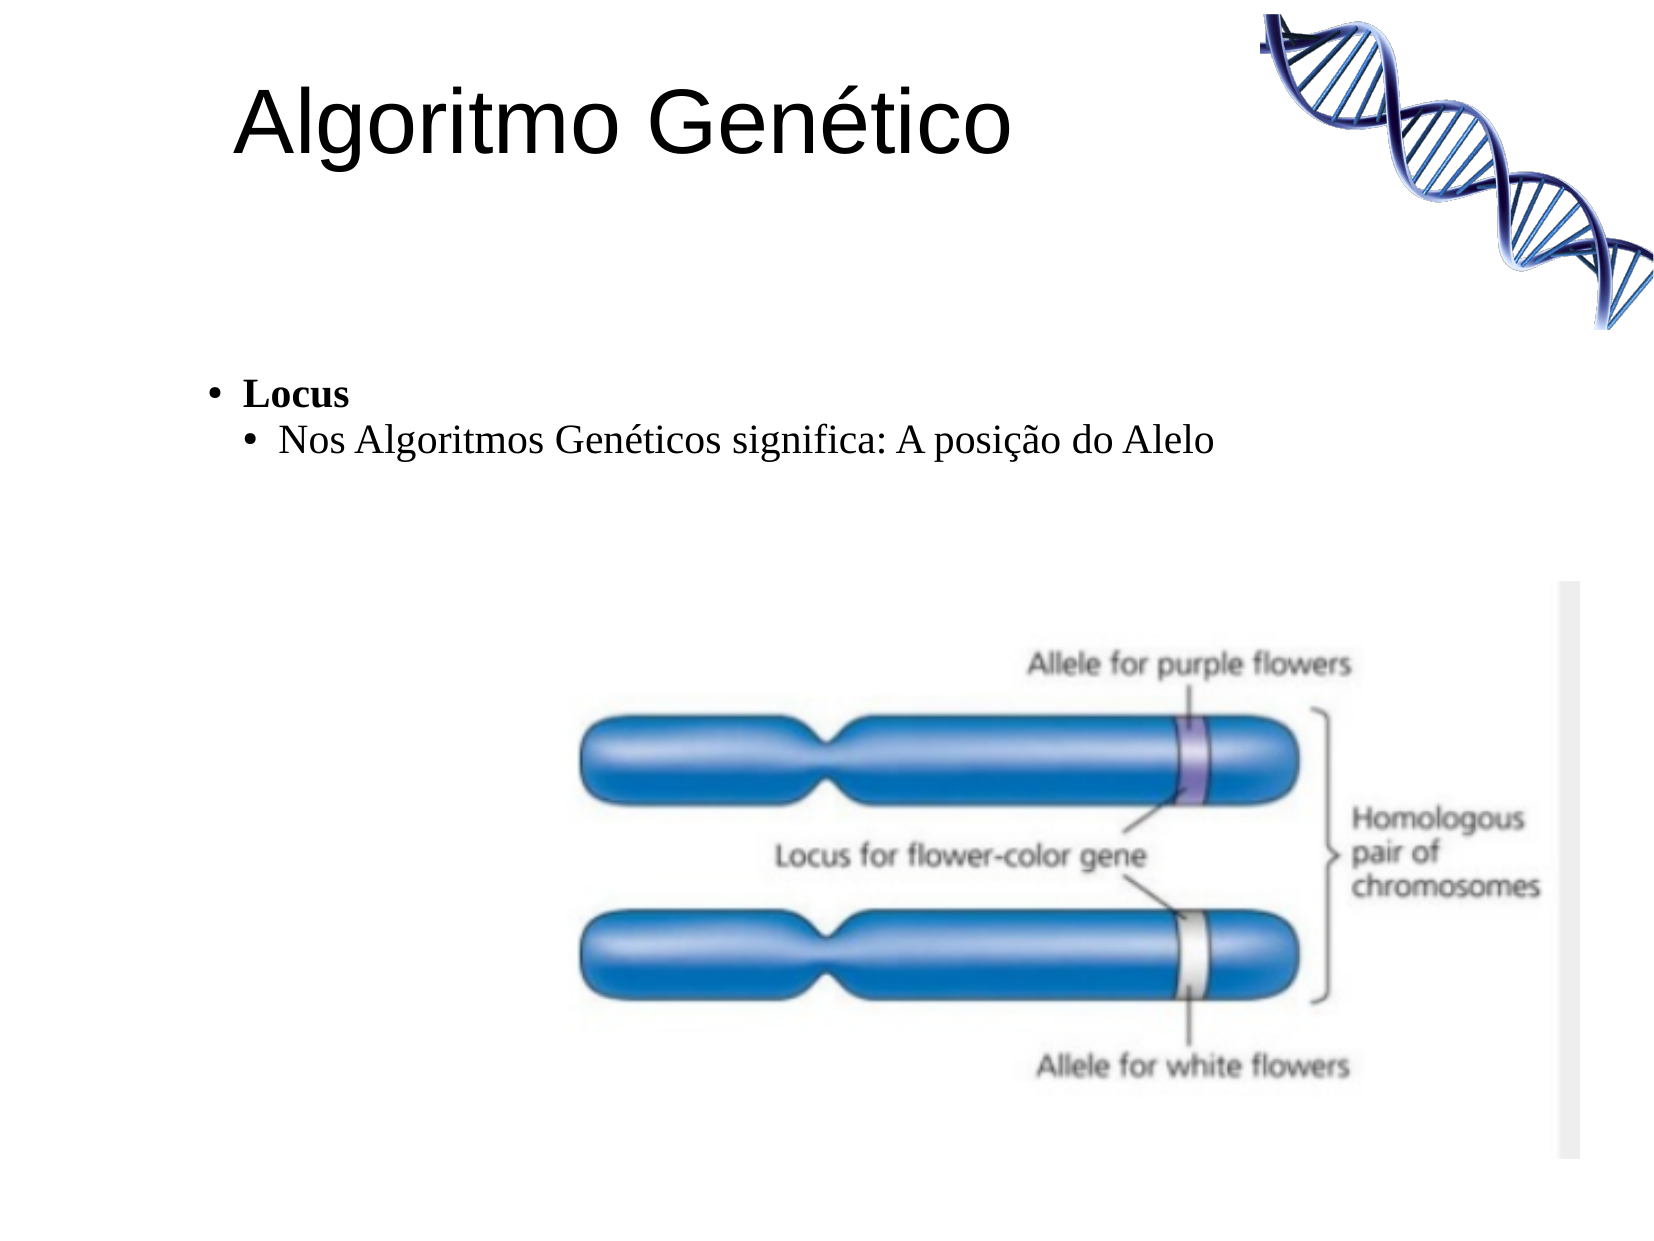

# Algoritmo Genético
Locus
Nos Algoritmos Genéticos significa: A posição do Alelo